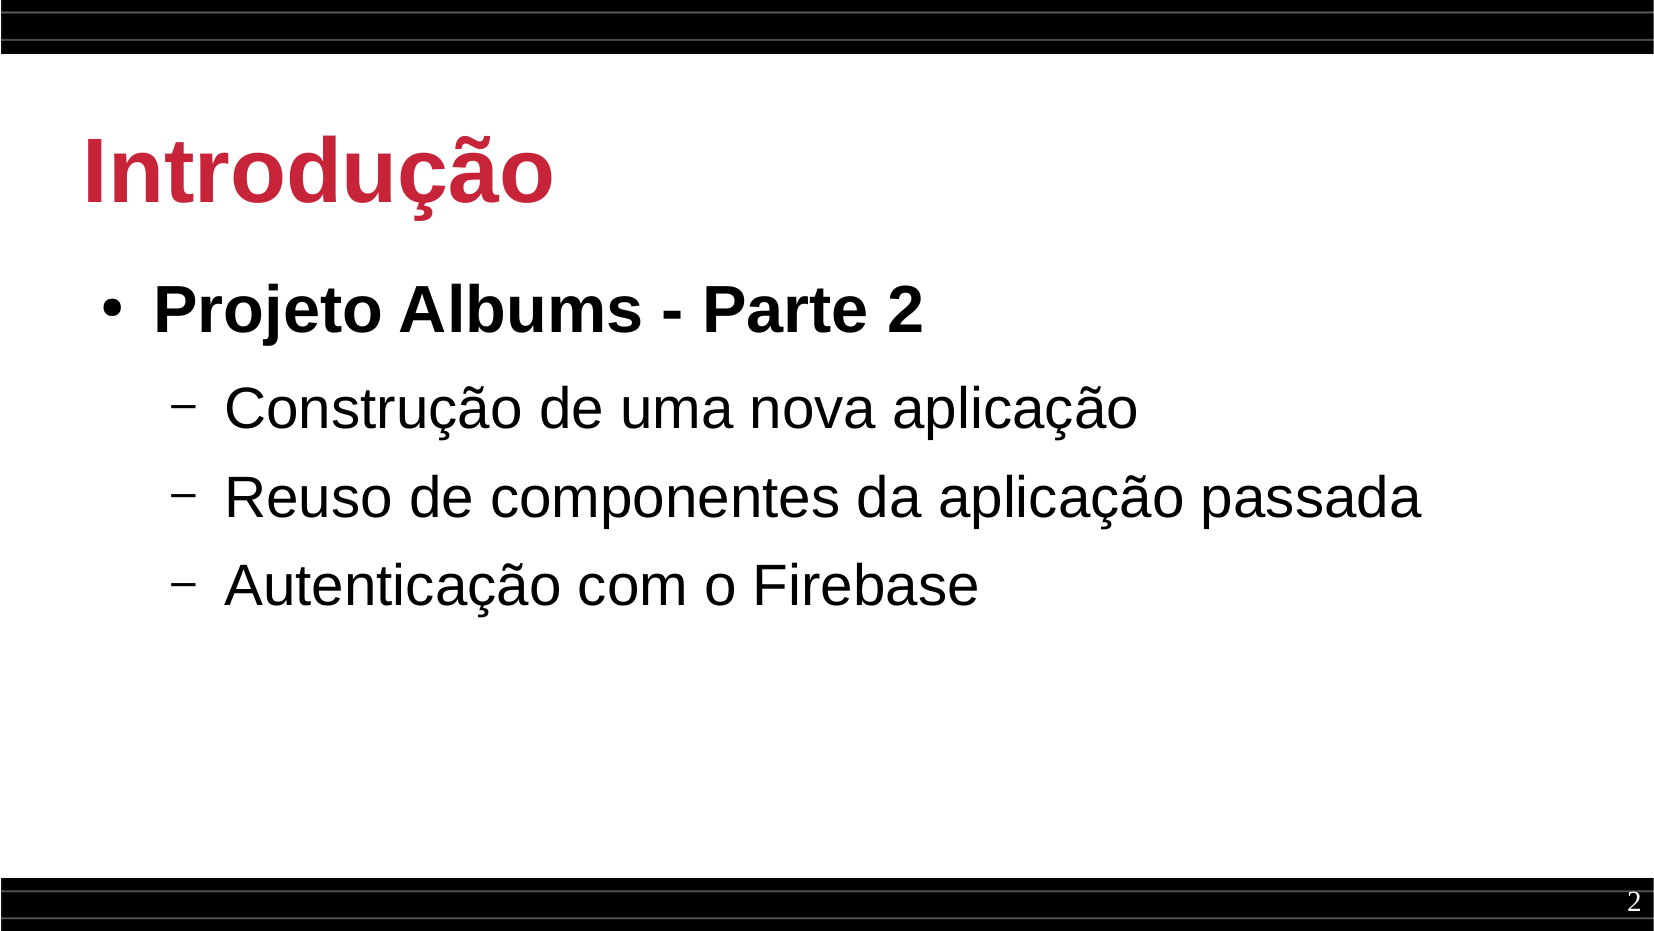

# Introdução
Projeto Albums - Parte 2
Construção de uma nova aplicação
Reuso de componentes da aplicação passada
Autenticação com o Firebase